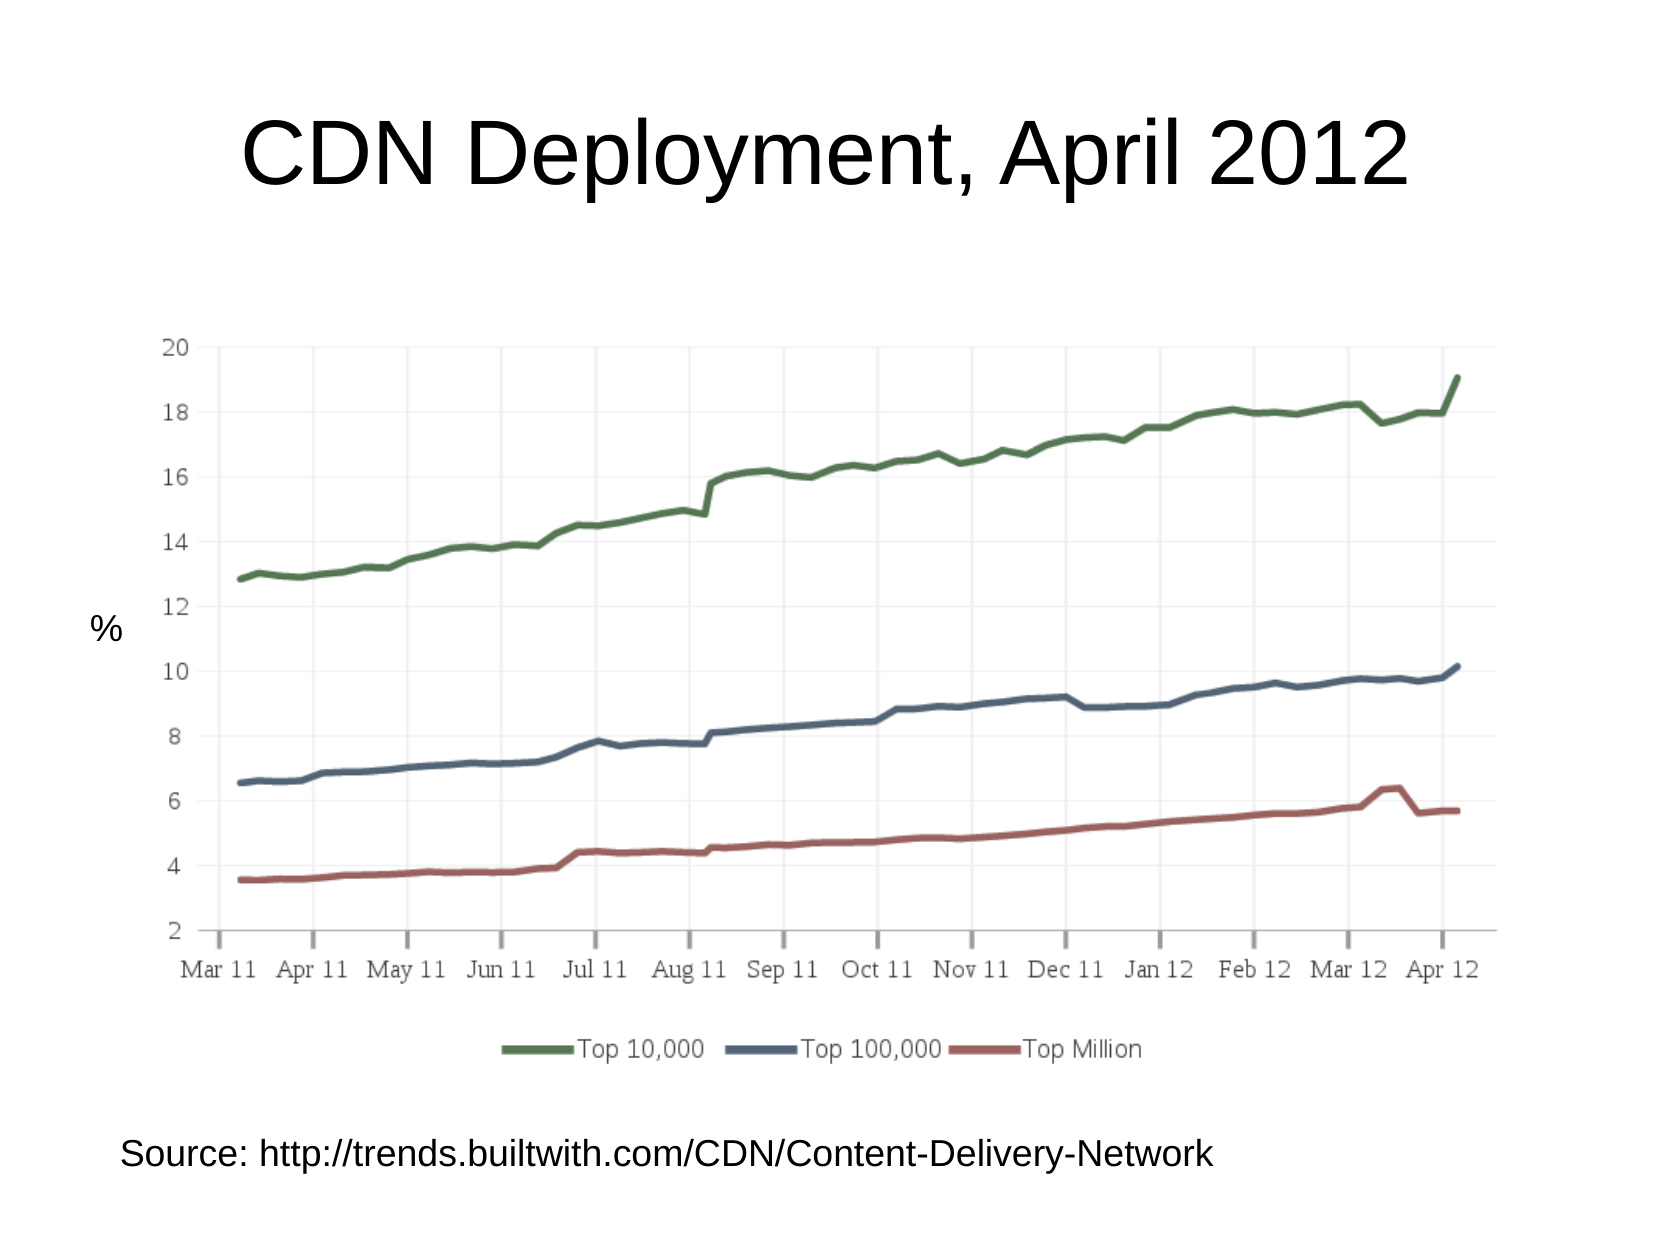

# CDN Deployment, April 2012
%
Source: http://trends.builtwith.com/CDN/Content-Delivery-Network